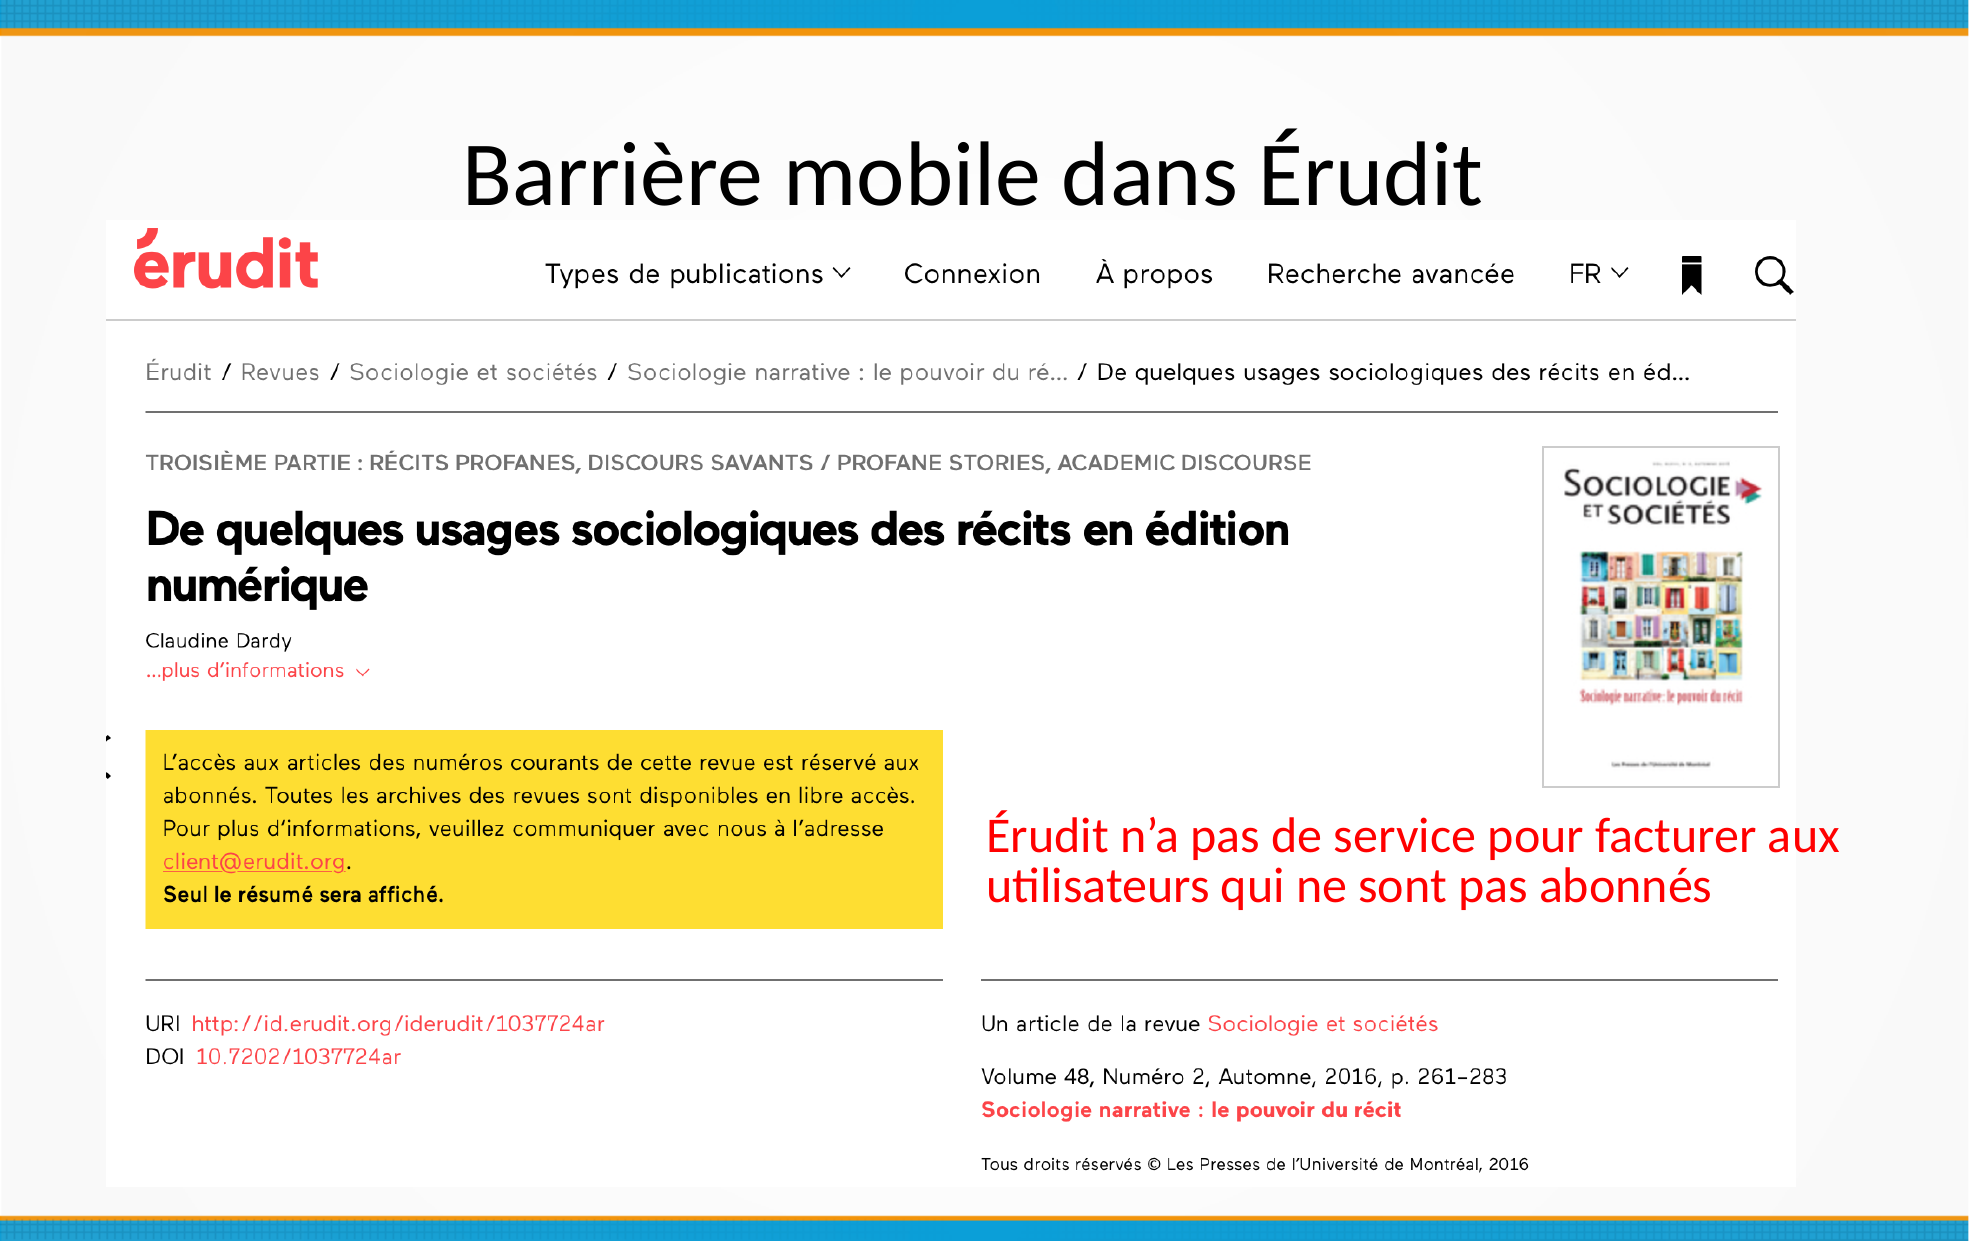

# Barrière mobile dans Érudit
Érudit n’a pas de service pour facturer aux utilisateurs qui ne sont pas abonnés